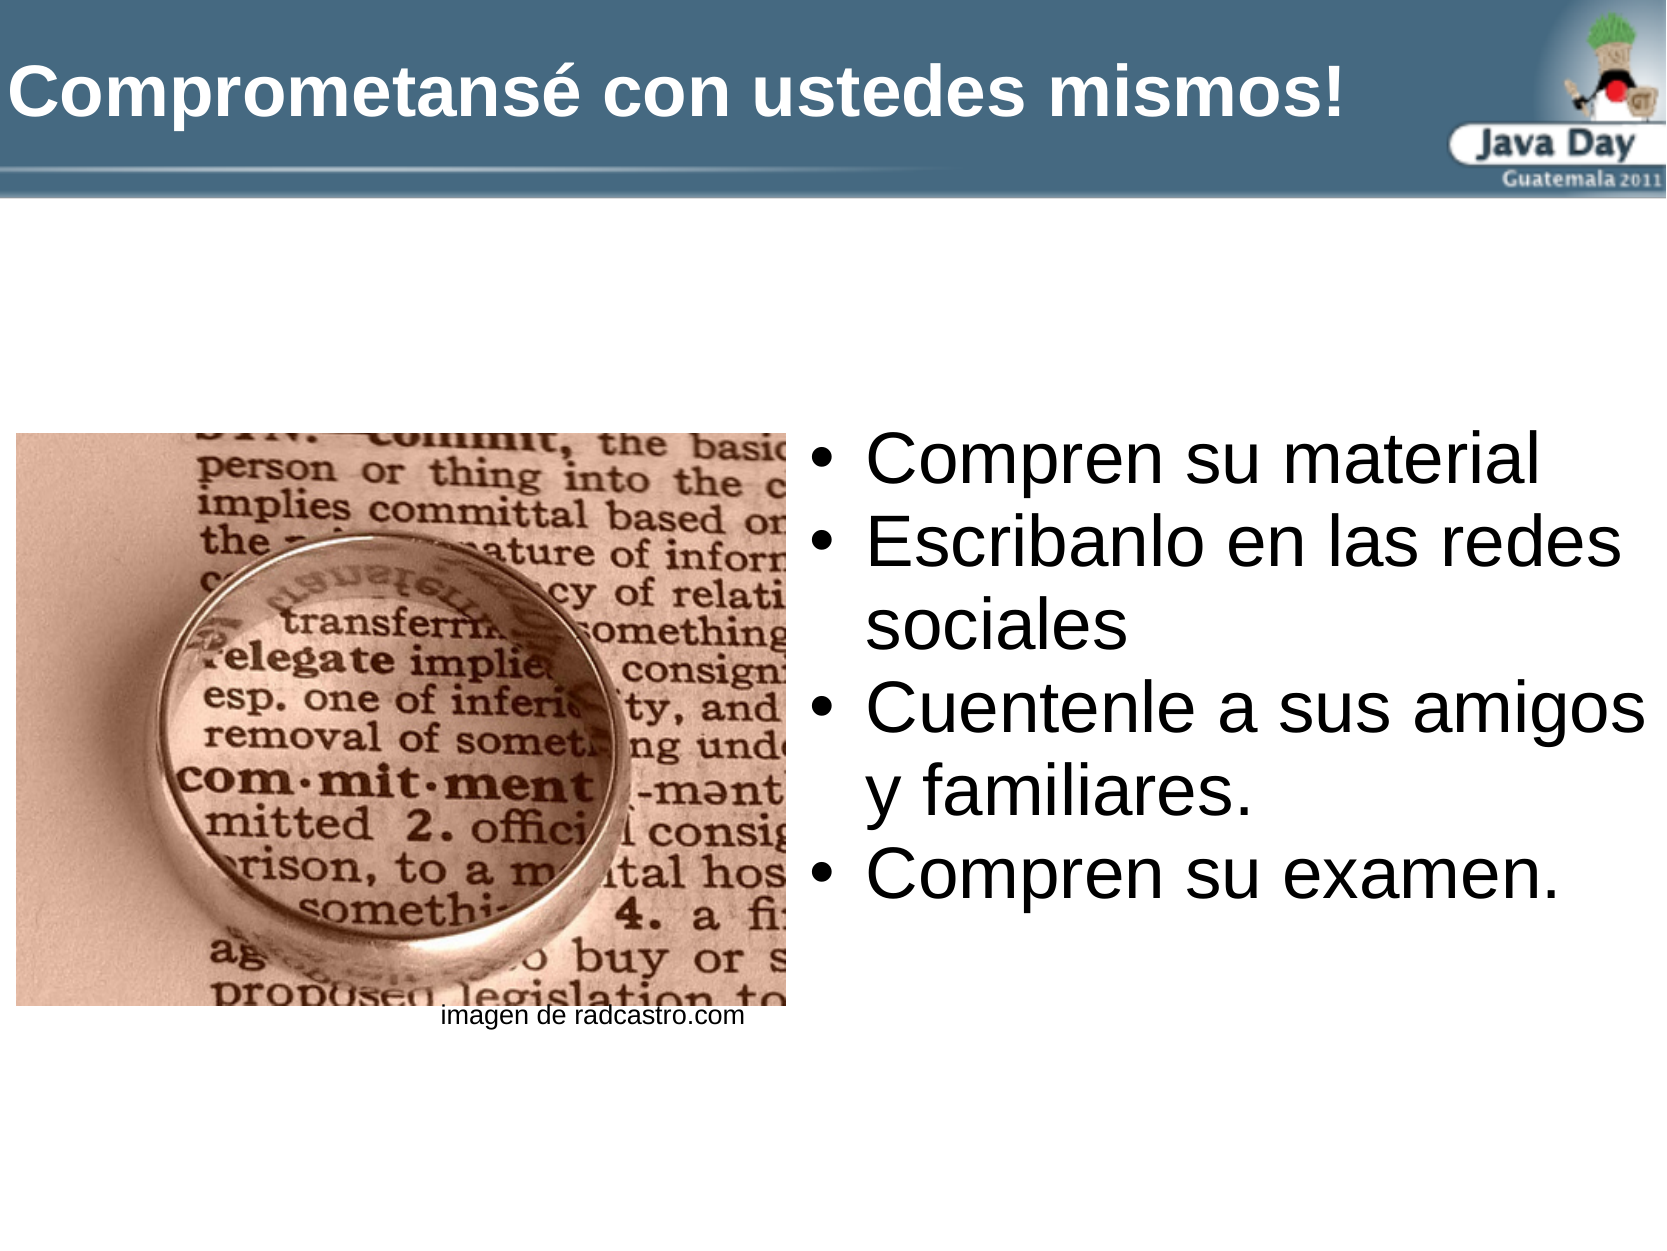

Comprometansé con ustedes mismos!
Compren su material
Escribanlo en las redes sociales
Cuentenle a sus amigos y familiares.
Compren su examen.
imagen de radcastro.com